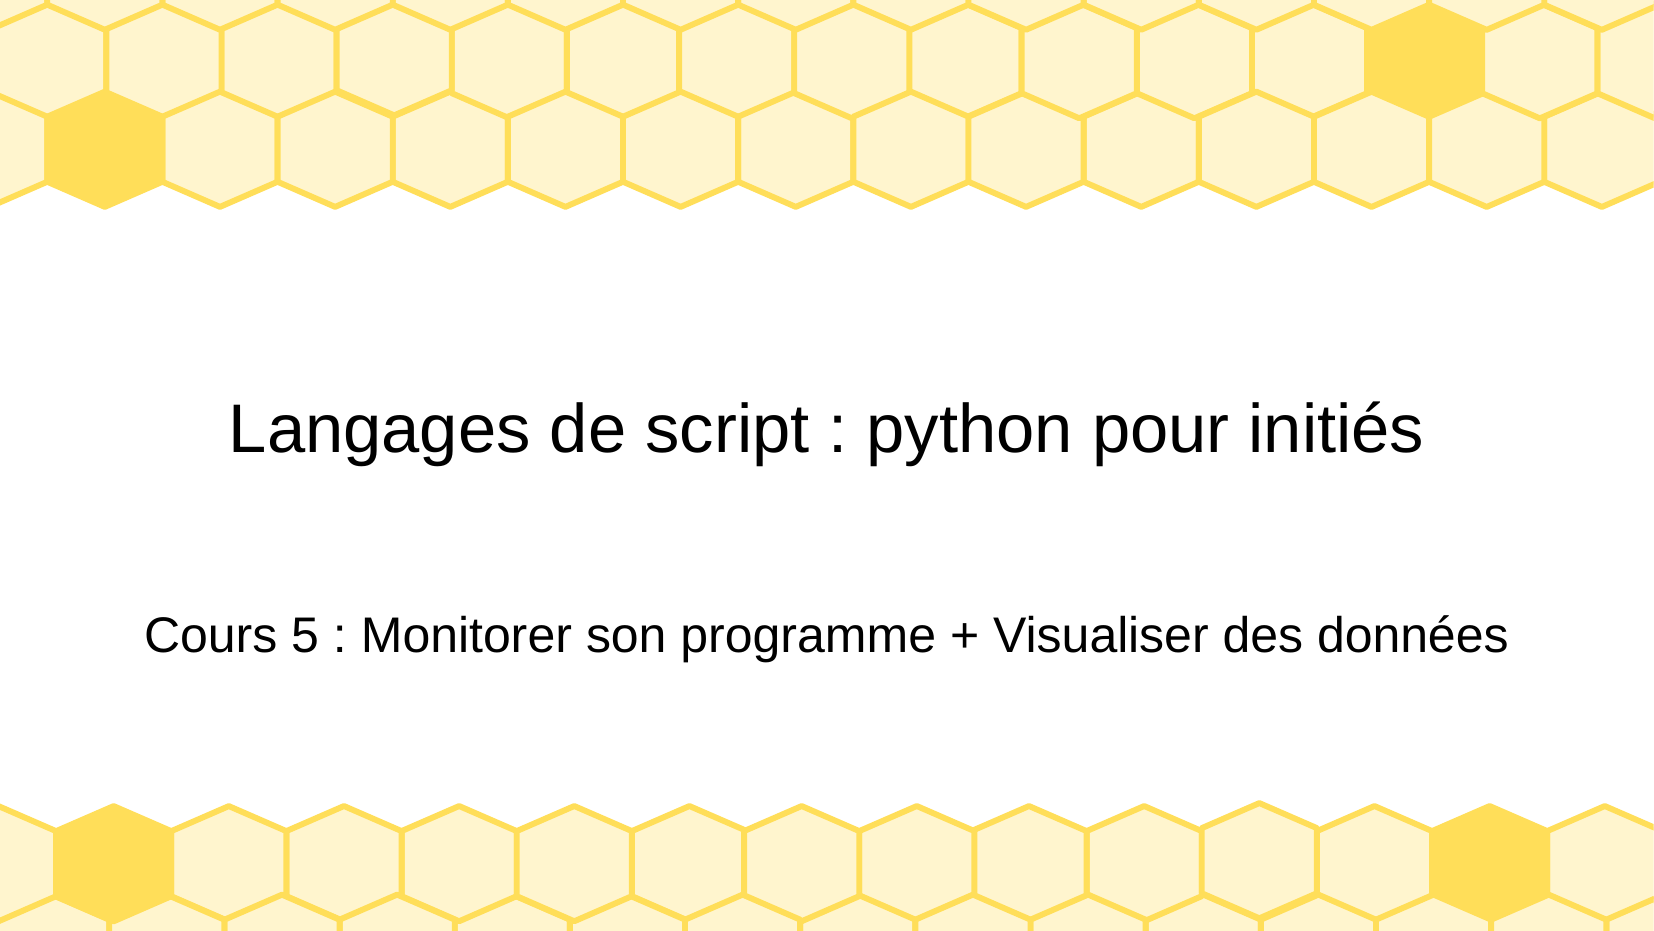

# Langages de script : python pour initiés
Cours 5 : Monitorer son programme + Visualiser des données